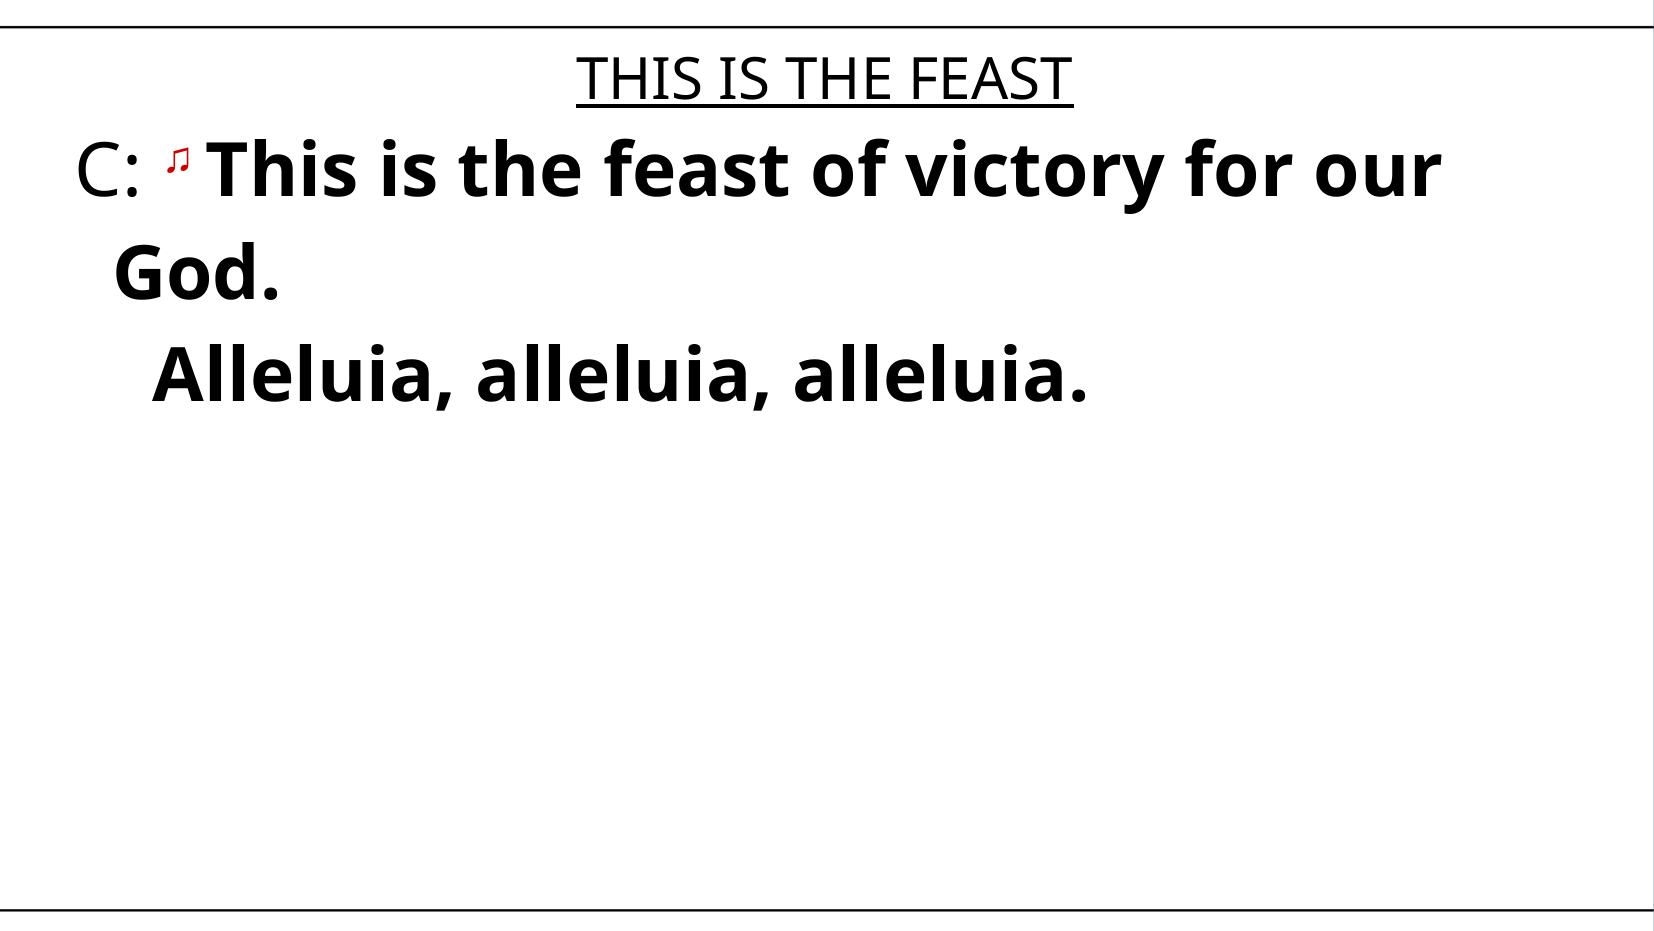

THIS IS THE FEAST
C: ♫ This is the feast of victory for our God.
 Alleluia, alleluia, alleluia.